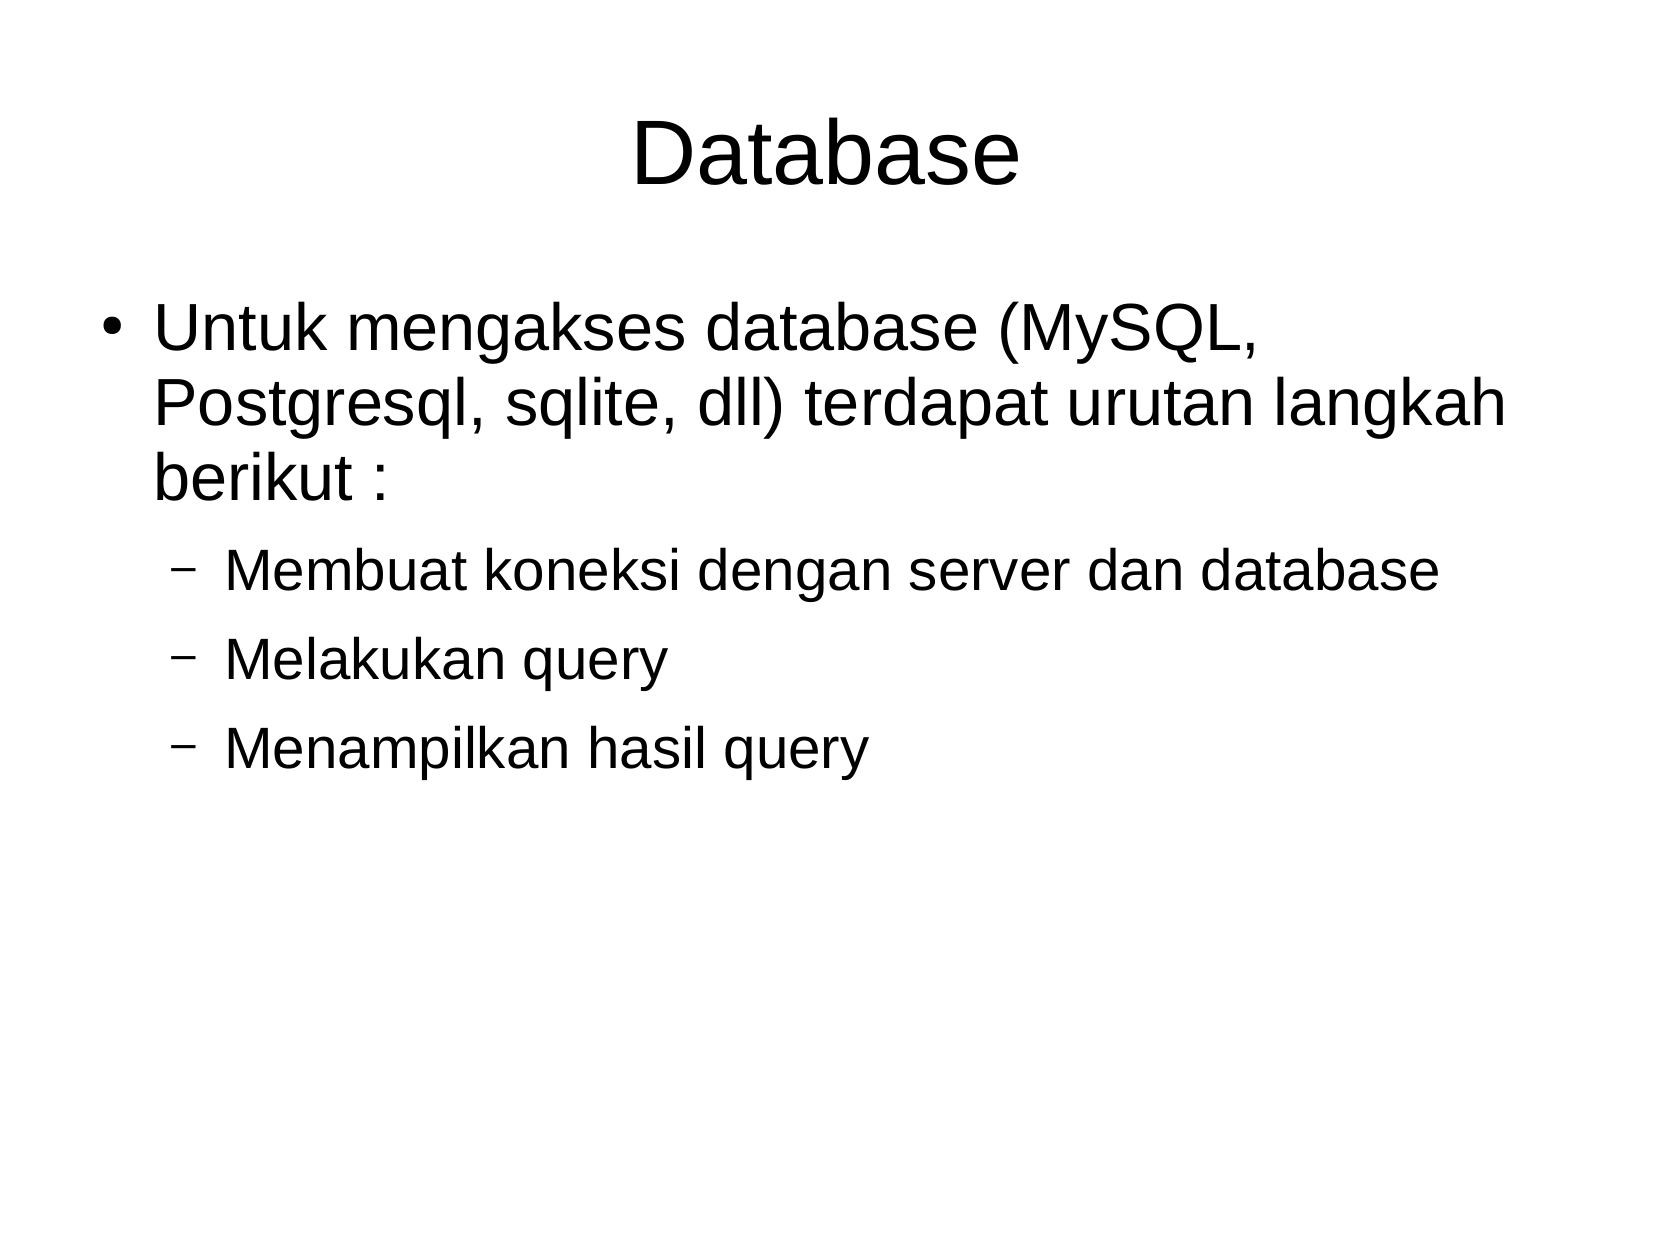

# Database
Untuk mengakses database (MySQL, Postgresql, sqlite, dll) terdapat urutan langkah berikut :
Membuat koneksi dengan server dan database
Melakukan query
Menampilkan hasil query